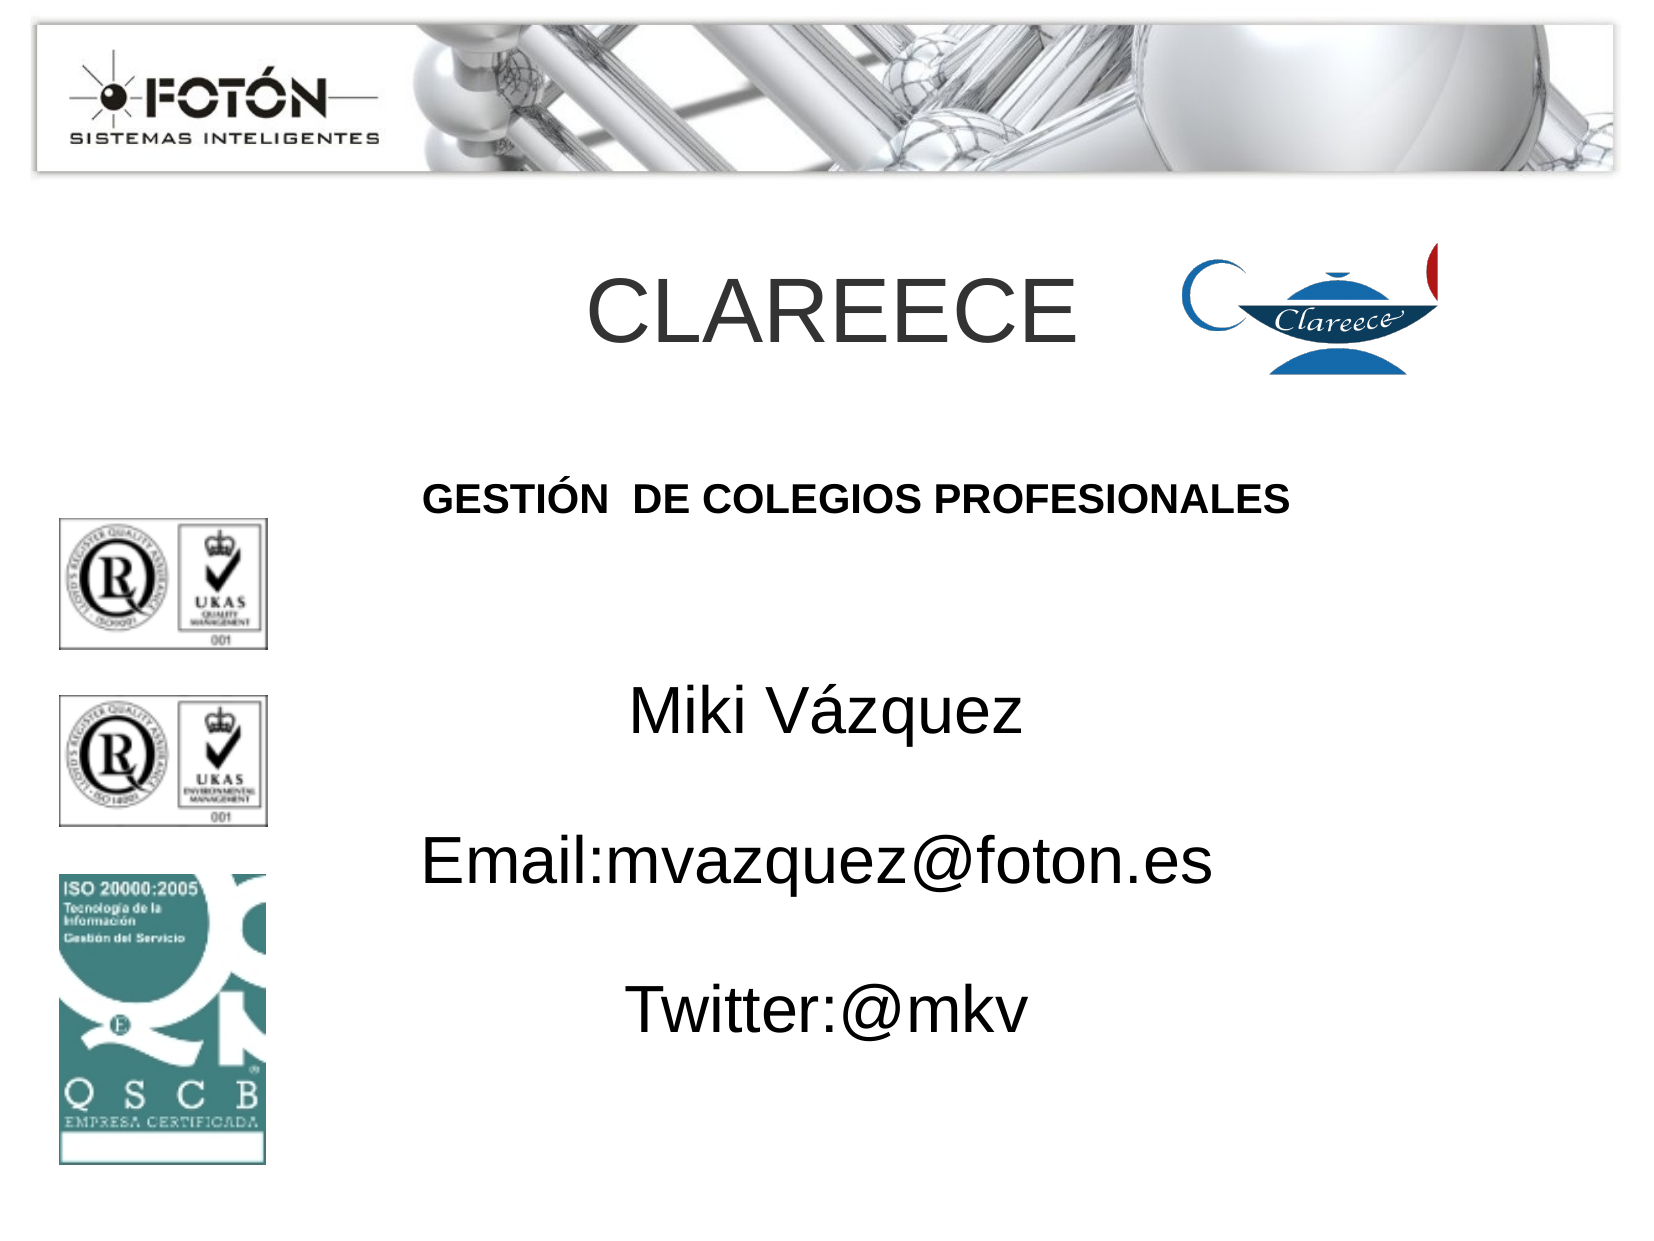

# CLAREECE
Miki Vázquez
Email:mvazquez@foton.es
Twitter:@mkv
GESTIÓN DE COLEGIOS PROFESIONALES